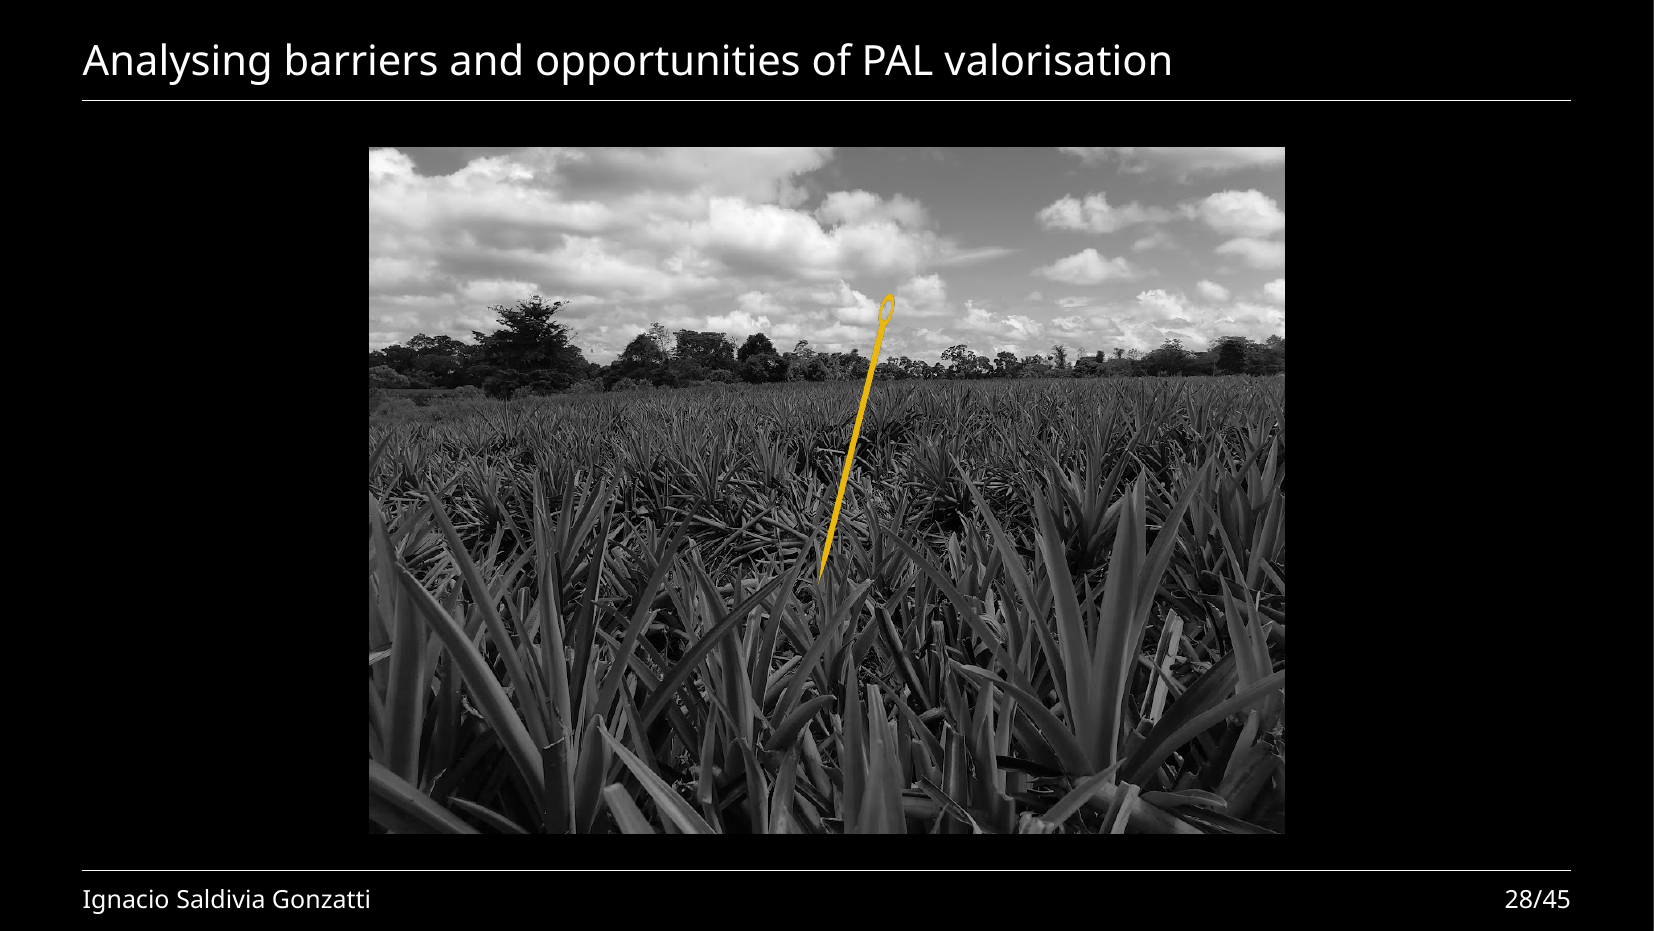

# Analysing barriers and opportunities of PAL valorisation
Ignacio Saldivia Gonzatti
28